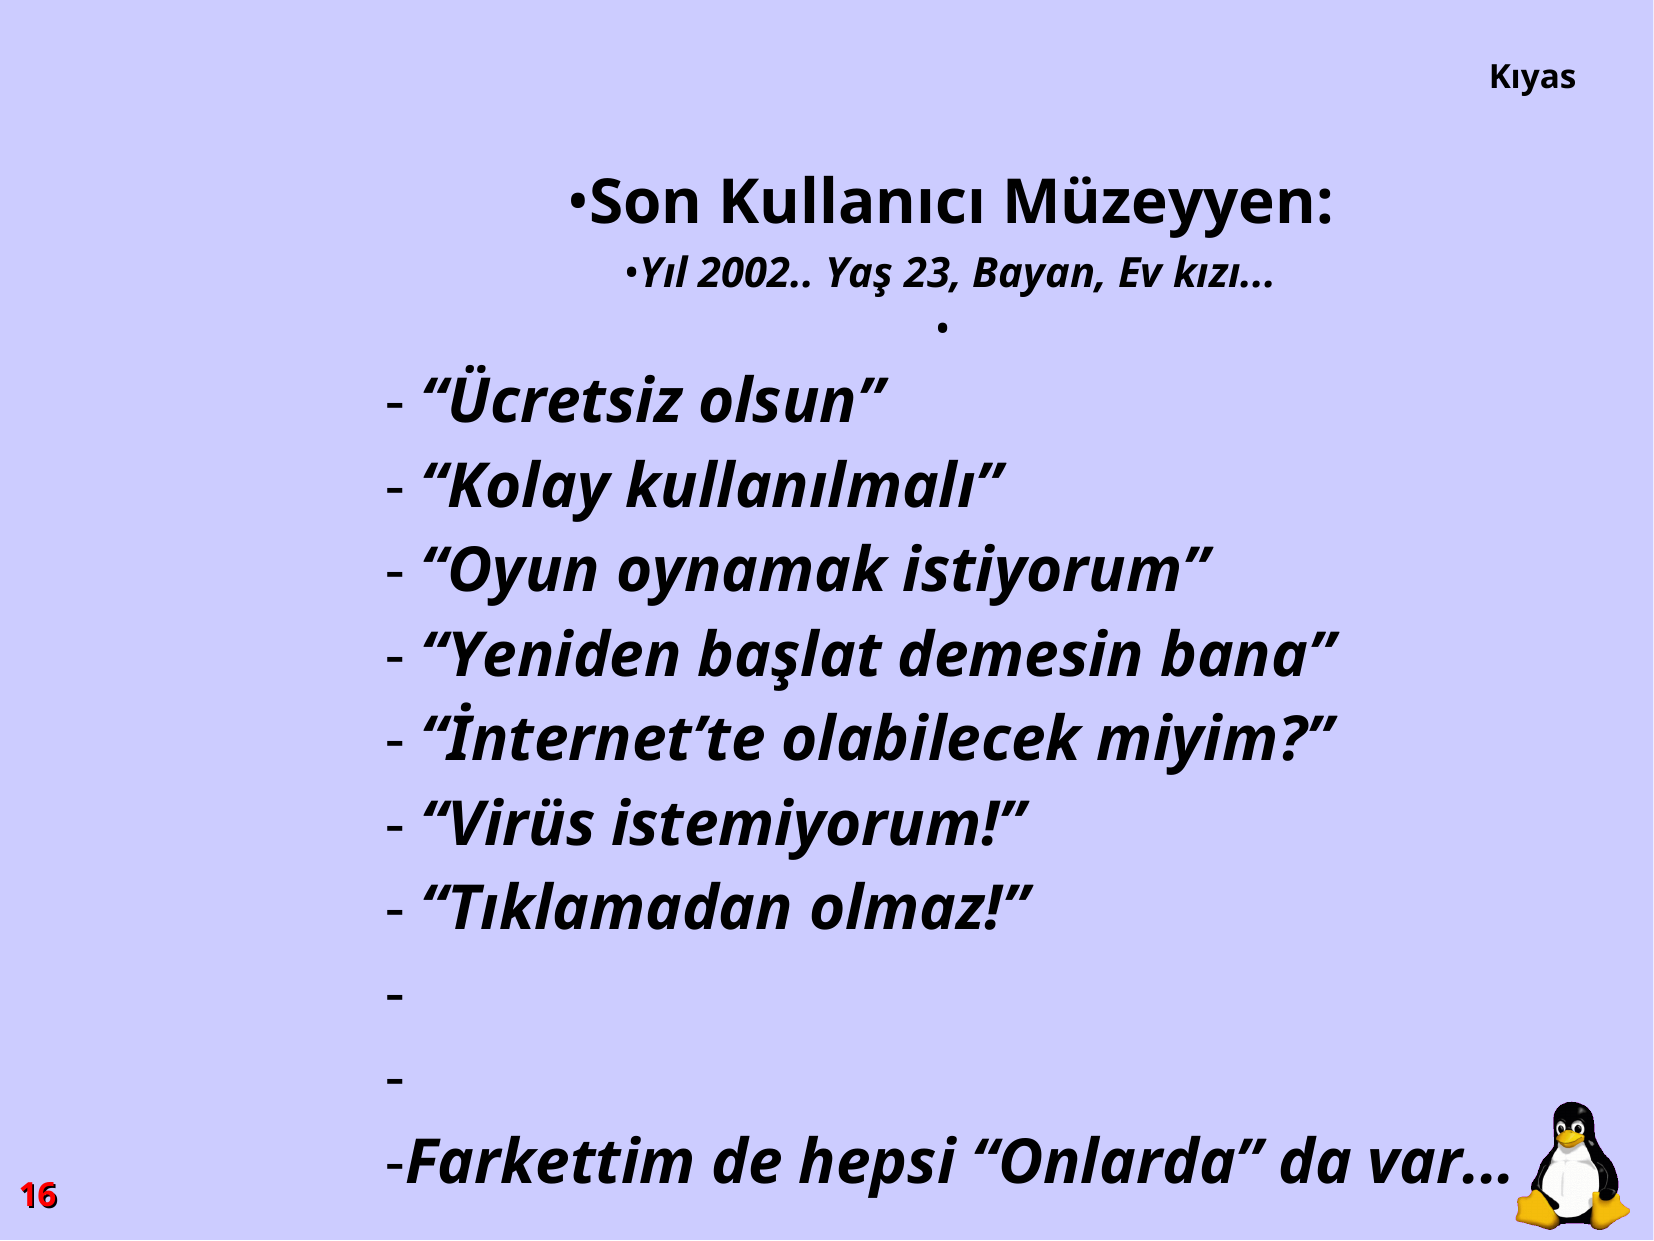

Kıyas
Son Kullanıcı Müzeyyen:
Yıl 2002.. Yaş 23, Bayan, Ev kızı...
 “Ücretsiz olsun”
 “Kolay kullanılmalı”
 “Oyun oynamak istiyorum”
 “Yeniden başlat demesin bana”
 “İnternet’te olabilecek miyim?”
 “Virüs istemiyorum!”
 “Tıklamadan olmaz!”
Farkettim de hepsi “Onlarda” da var...